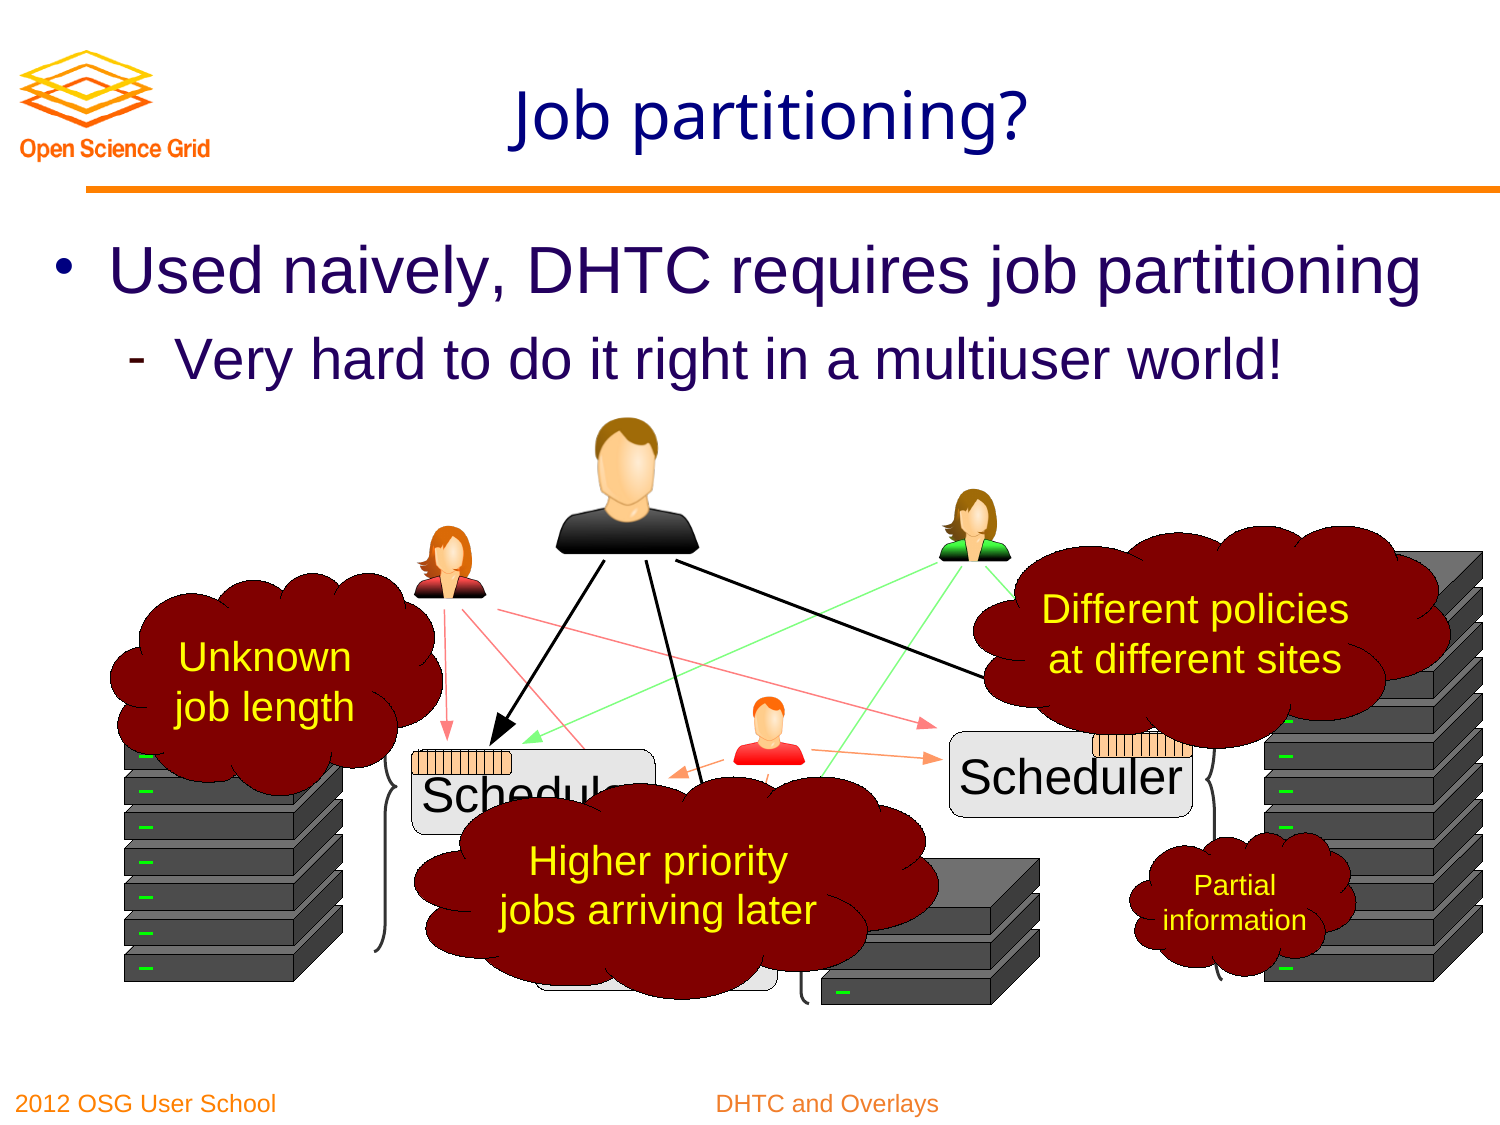

# Job partitioning?
Used naively, DHTC requires job partitioning
Very hard to do it right in a multiuser world!
Different policies
at different sites
Unknown
job length
Scheduler
Scheduler
Higher priority
jobs arriving later
Partial
information
Scheduler